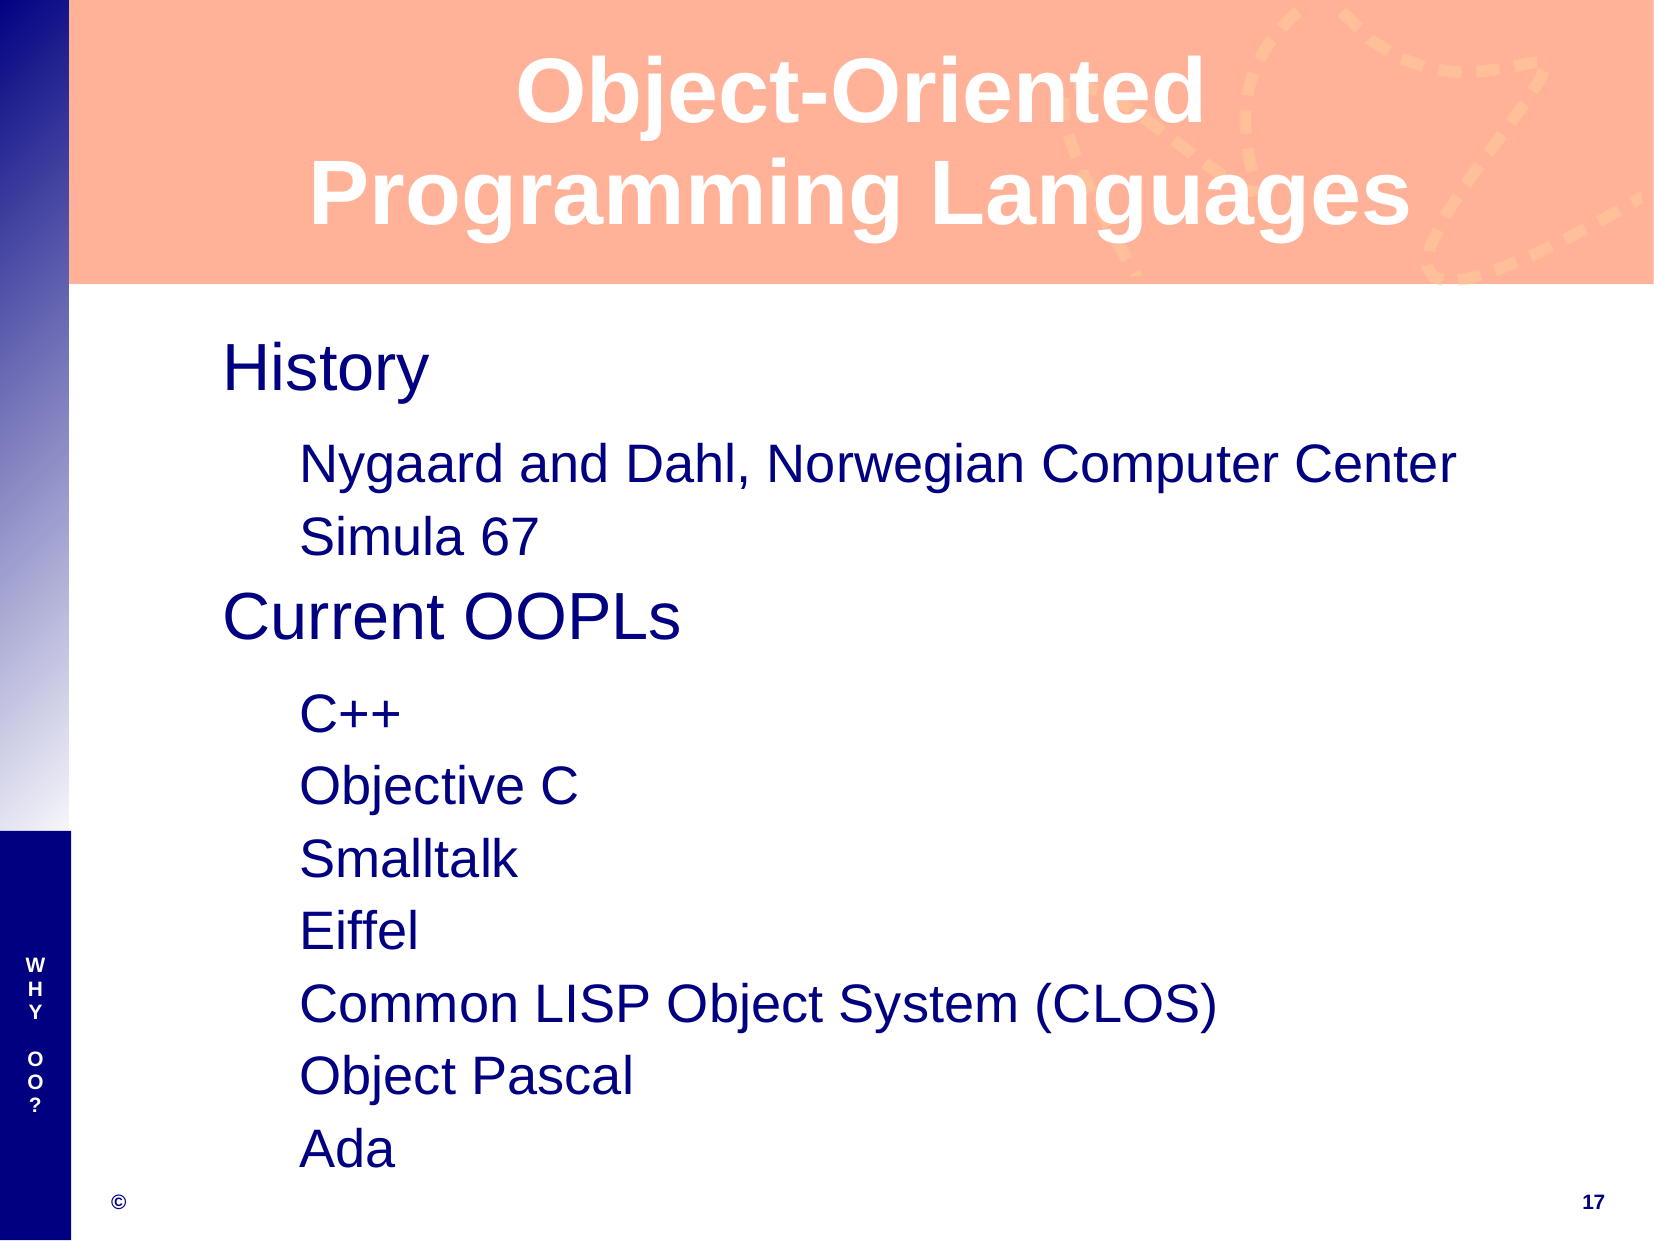

# Object-Oriented Programming Languages
History
Nygaard and Dahl, Norwegian Computer Center
Simula 67
Current OOPLs
C++
Objective C
Smalltalk
Eiffel
Common LISP Object System (CLOS)
Object Pascal
Ada
W
H
Y
O
O
?